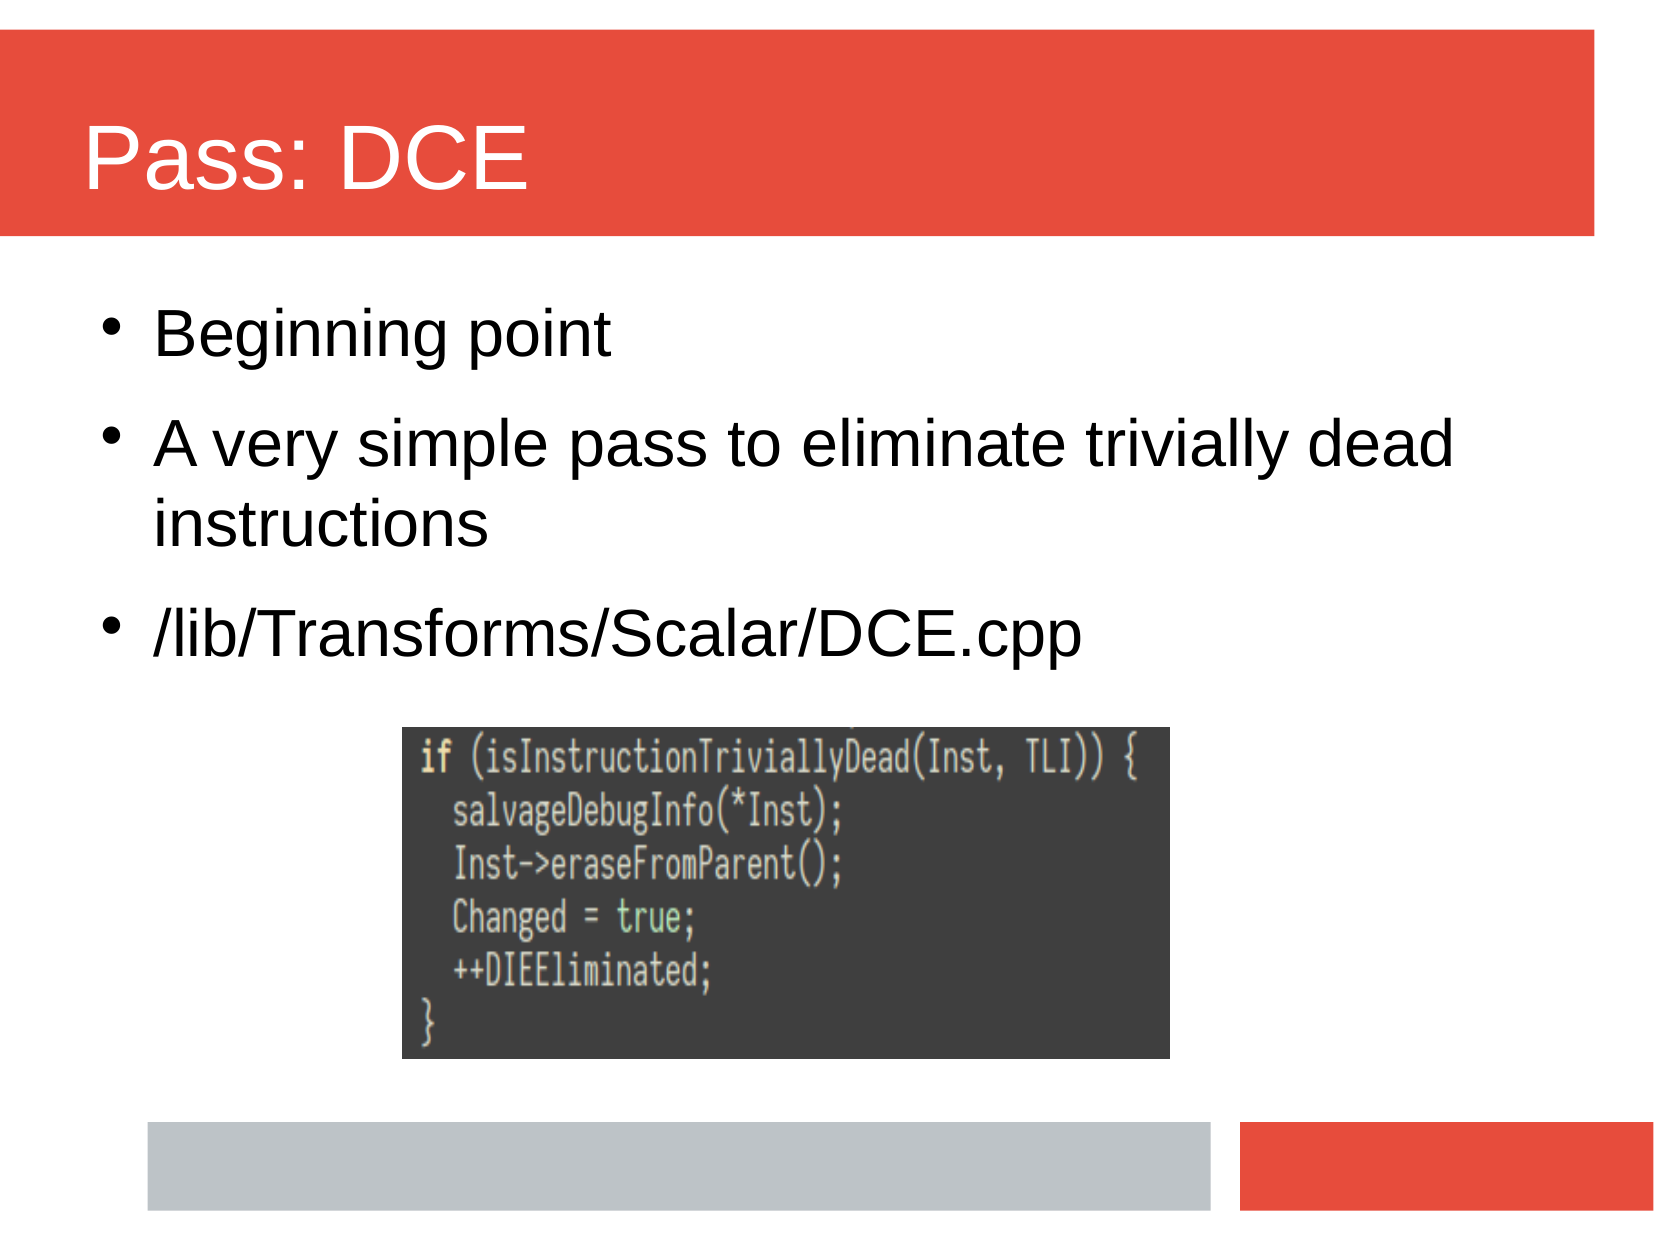

Pass: DCE
Beginning point
A very simple pass to eliminate trivially dead instructions
/lib/Transforms/Scalar/DCE.cpp